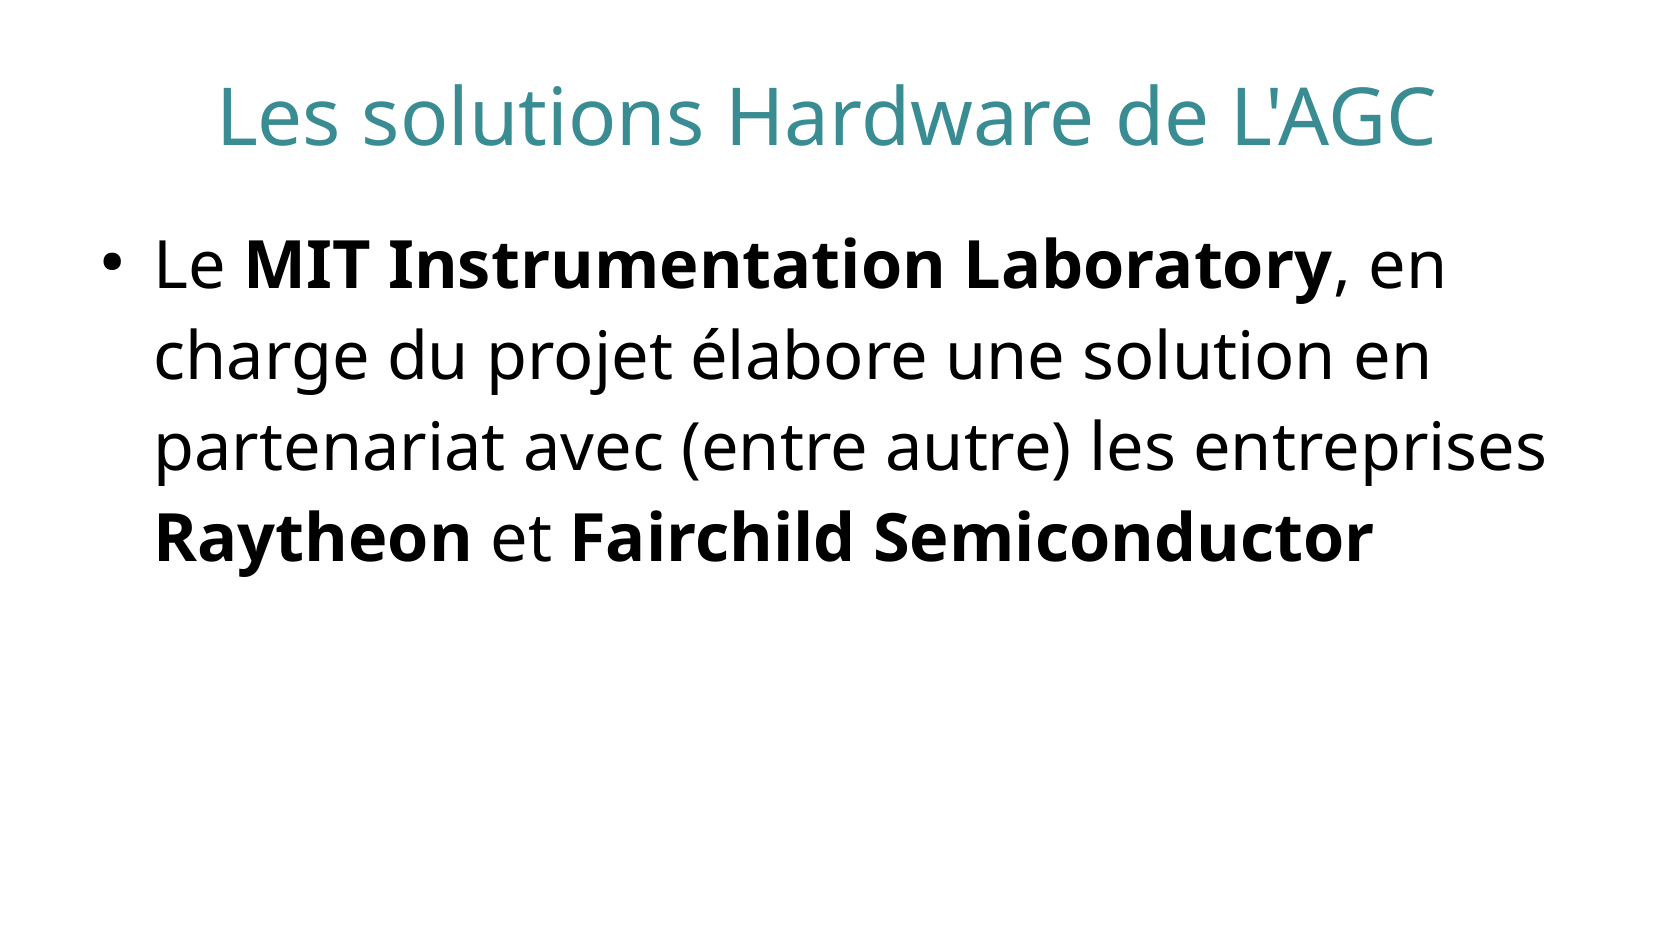

# Les solutions Hardware de L'AGC
Le MIT Instrumentation Laboratory, en charge du projet élabore une solution en partenariat avec (entre autre) les entreprises Raytheon et Fairchild Semiconductor